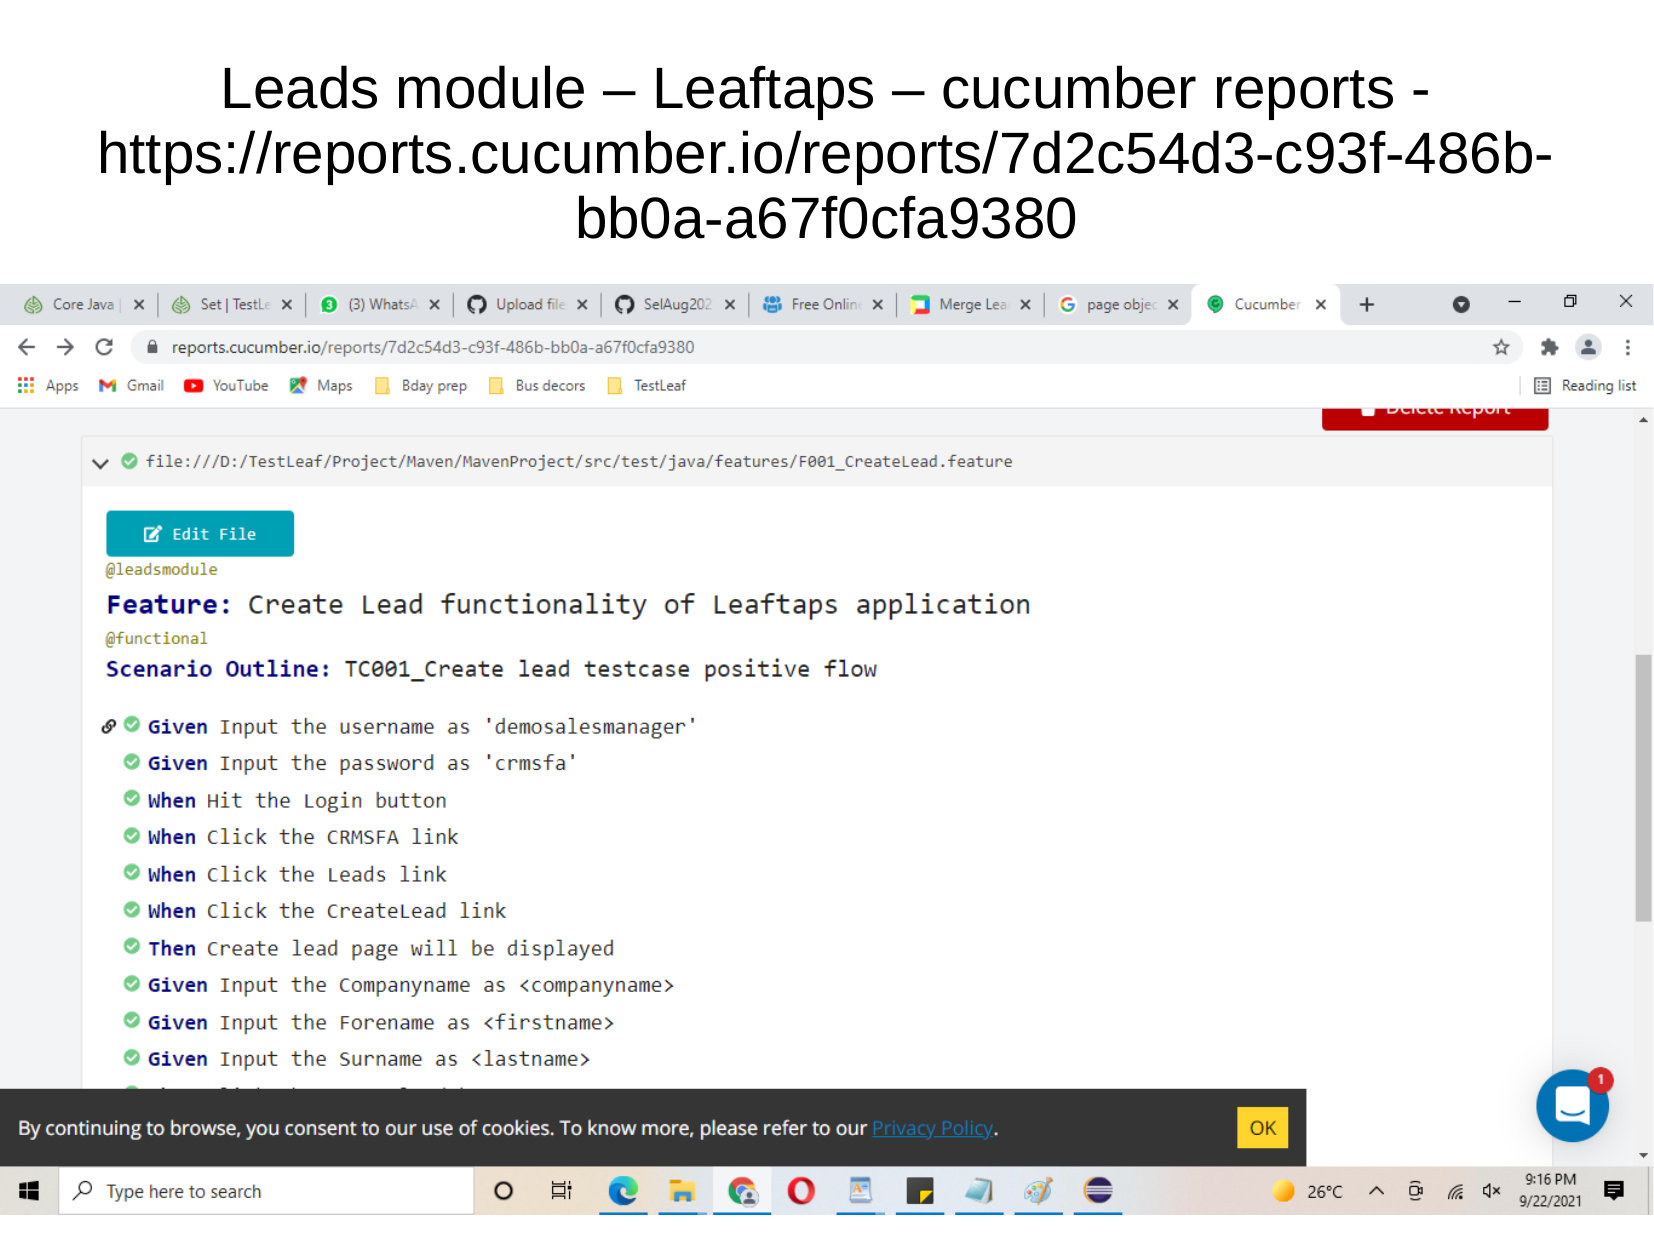

# Leads module – Leaftaps – cucumber reports - https://reports.cucumber.io/reports/7d2c54d3-c93f-486b-bb0a-a67f0cfa9380